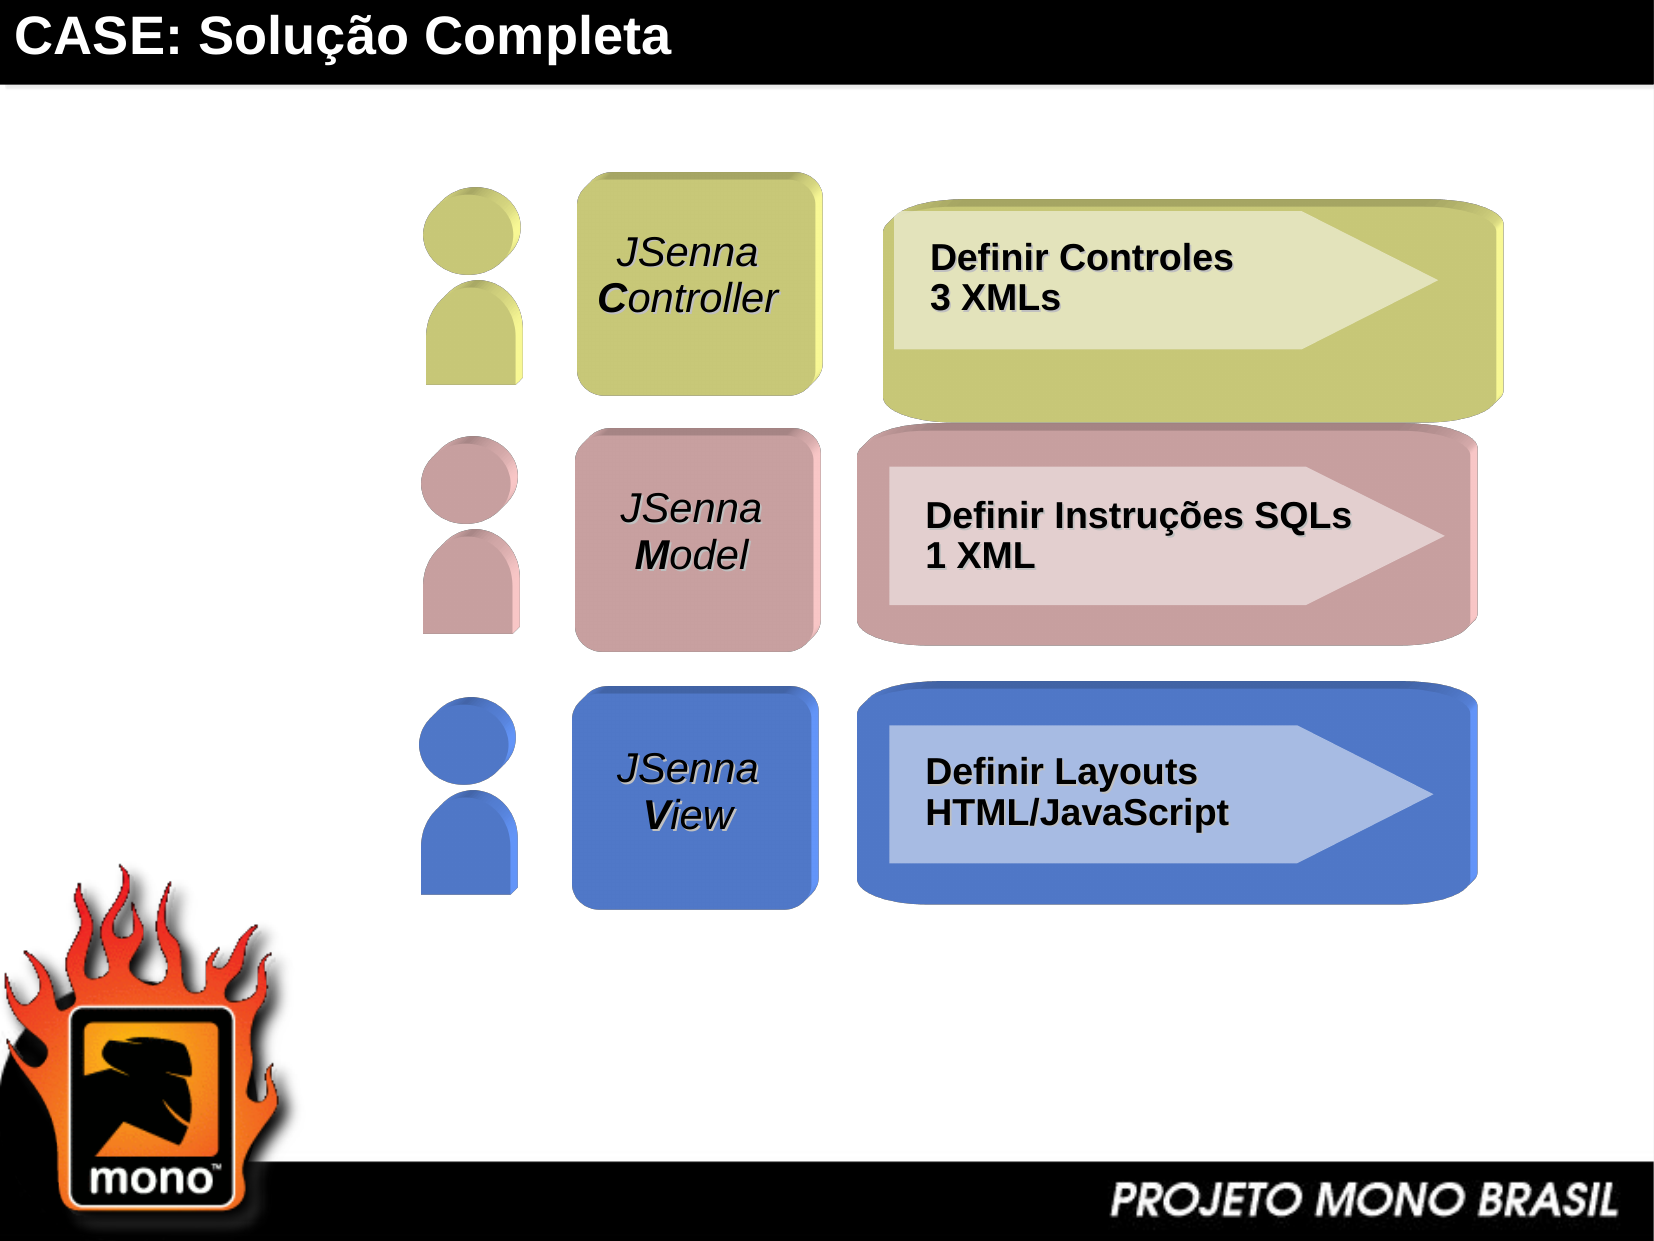

# CASE: Solução Completa
JSenna
Controller
Definir Controles
3 XMLs
JSenna
Model
Definir Instruções SQLs
1 XML
JSenna
View
Definir Layouts
HTML/JavaScript